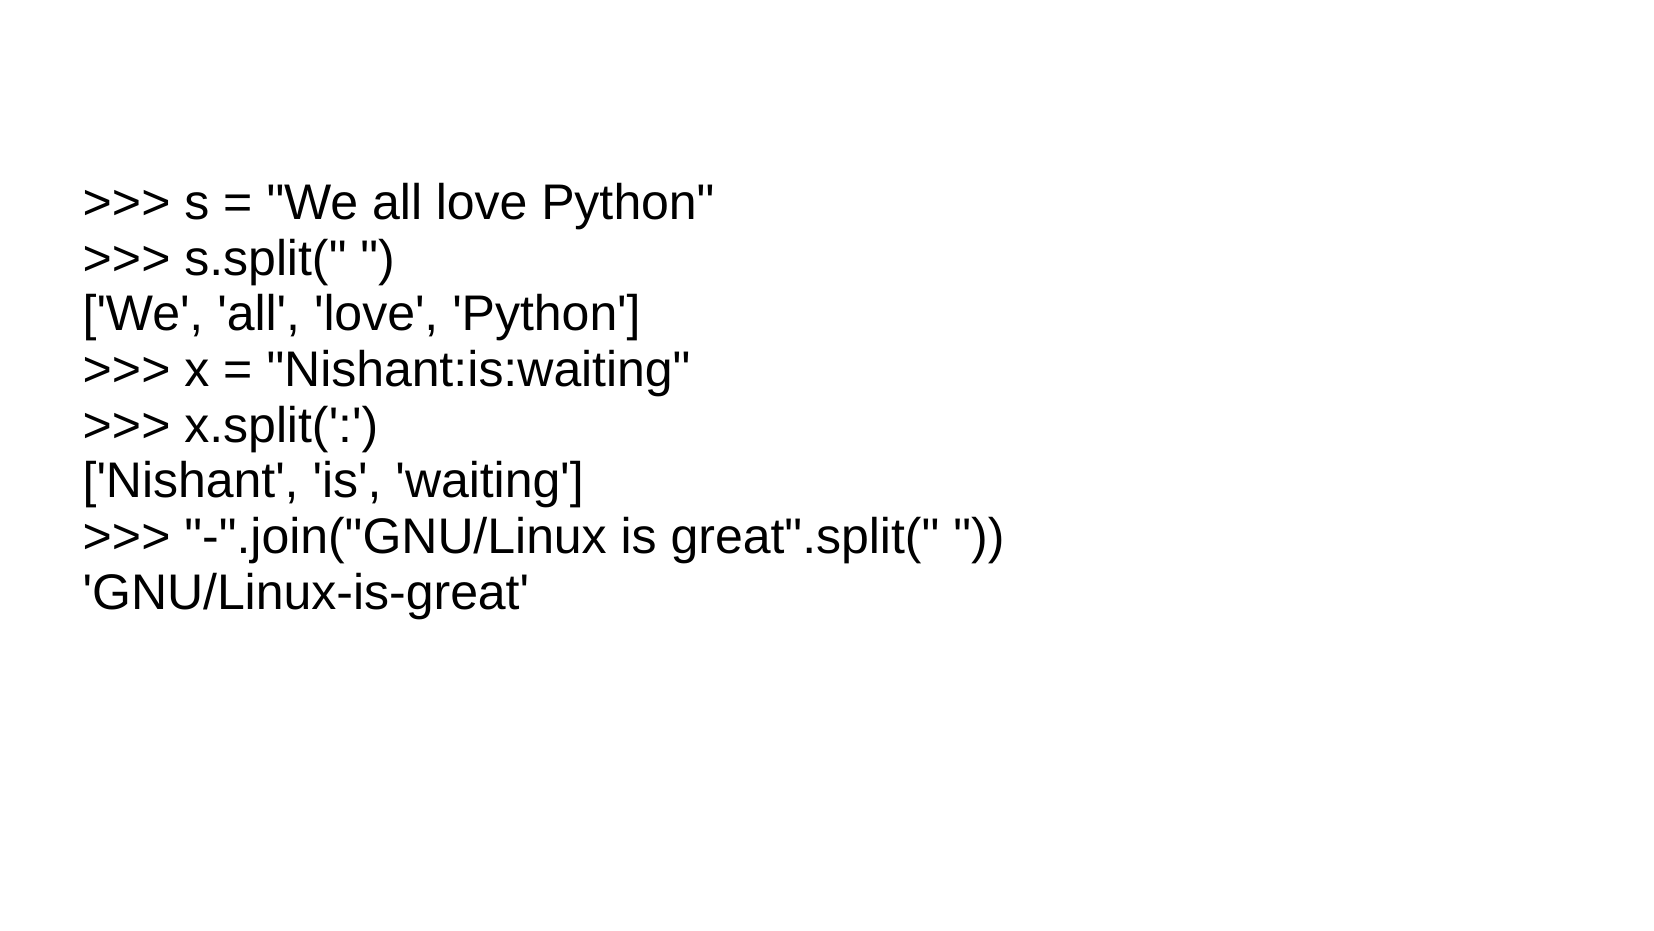

# >>> s = "We all love Python"
>>> s.split(" ")
['We', 'all', 'love', 'Python']
>>> x = "Nishant:is:waiting"
>>> x.split(':')
['Nishant', 'is', 'waiting']
>>> "-".join("GNU/Linux is great".split(" "))
'GNU/Linux-is-great'